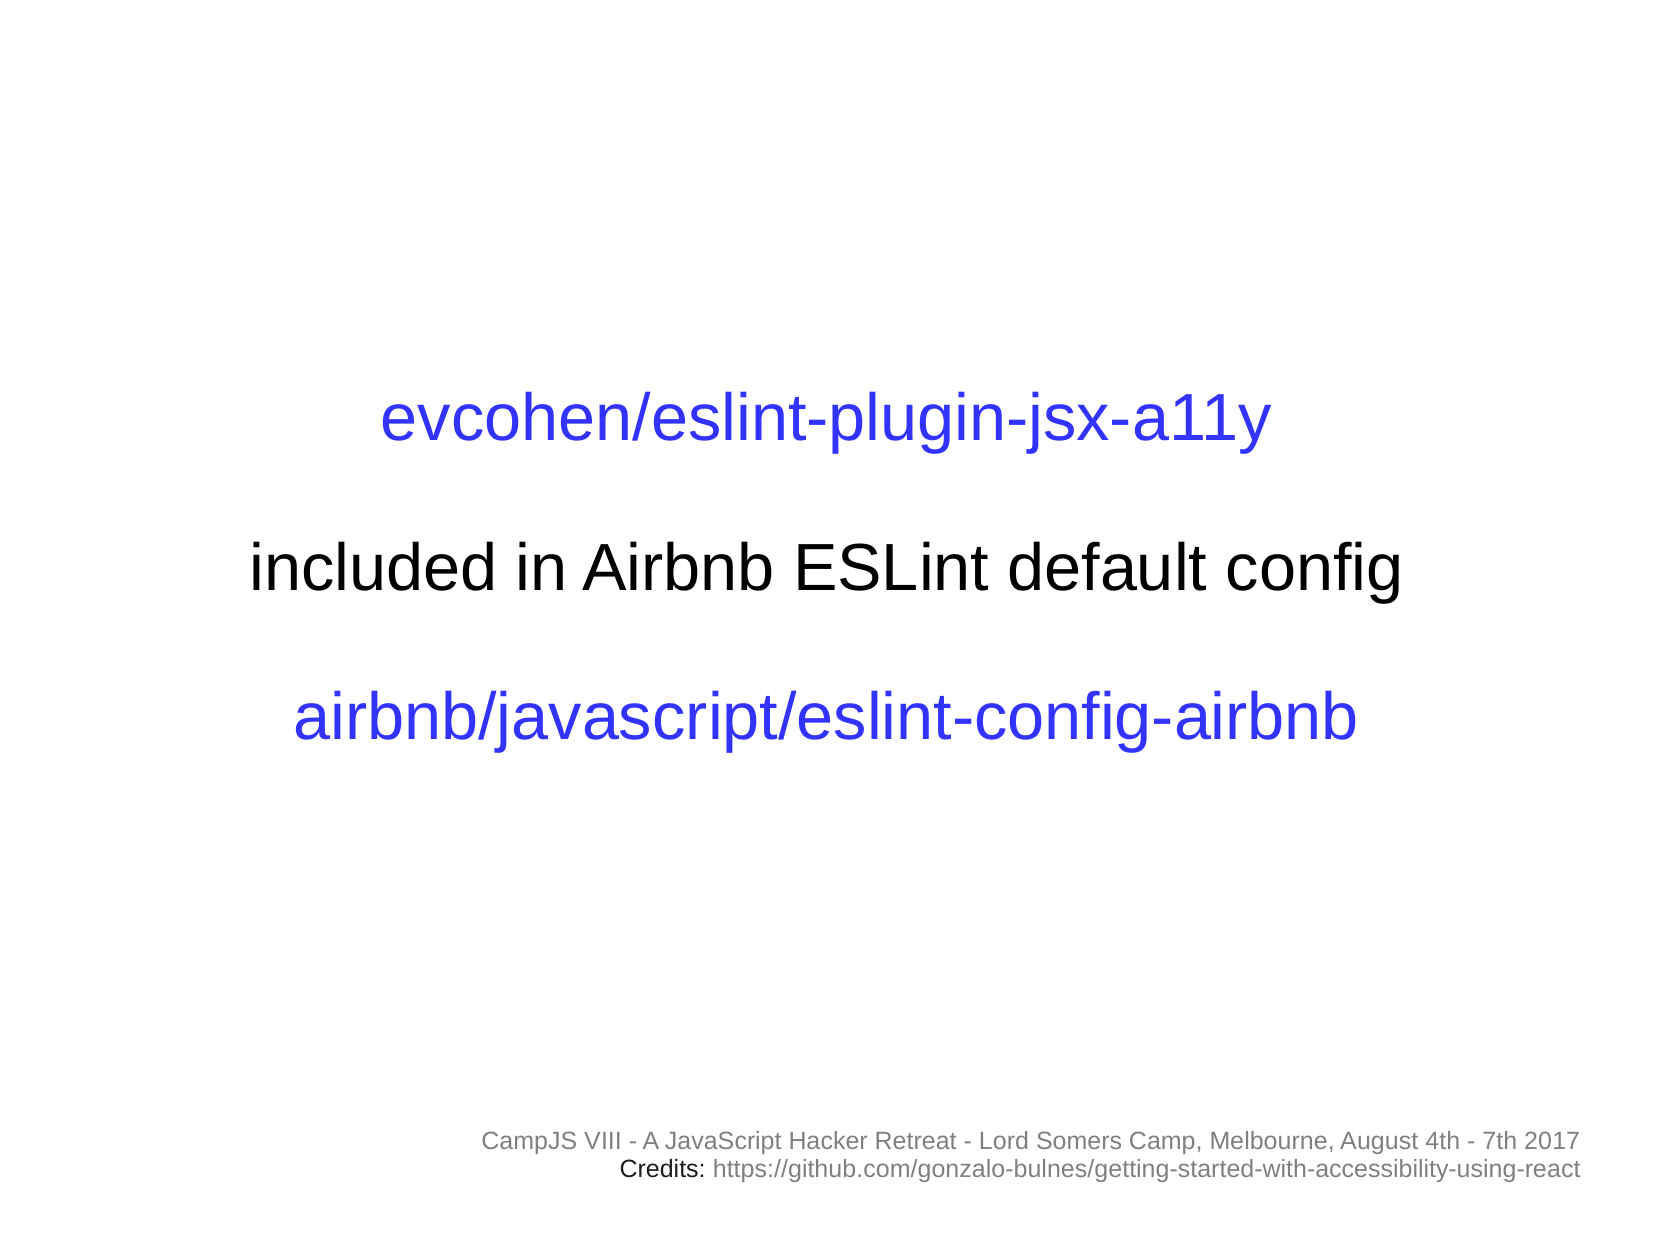

# evcohen/eslint-plugin-jsx-a11y
included in Airbnb ESLint default config
airbnb/javascript/eslint-config-airbnb
CampJS VIII - A JavaScript Hacker Retreat - Lord Somers Camp, Melbourne, August 4th - 7th 2017
Credits: https://github.com/gonzalo-bulnes/getting-started-with-accessibility-using-react